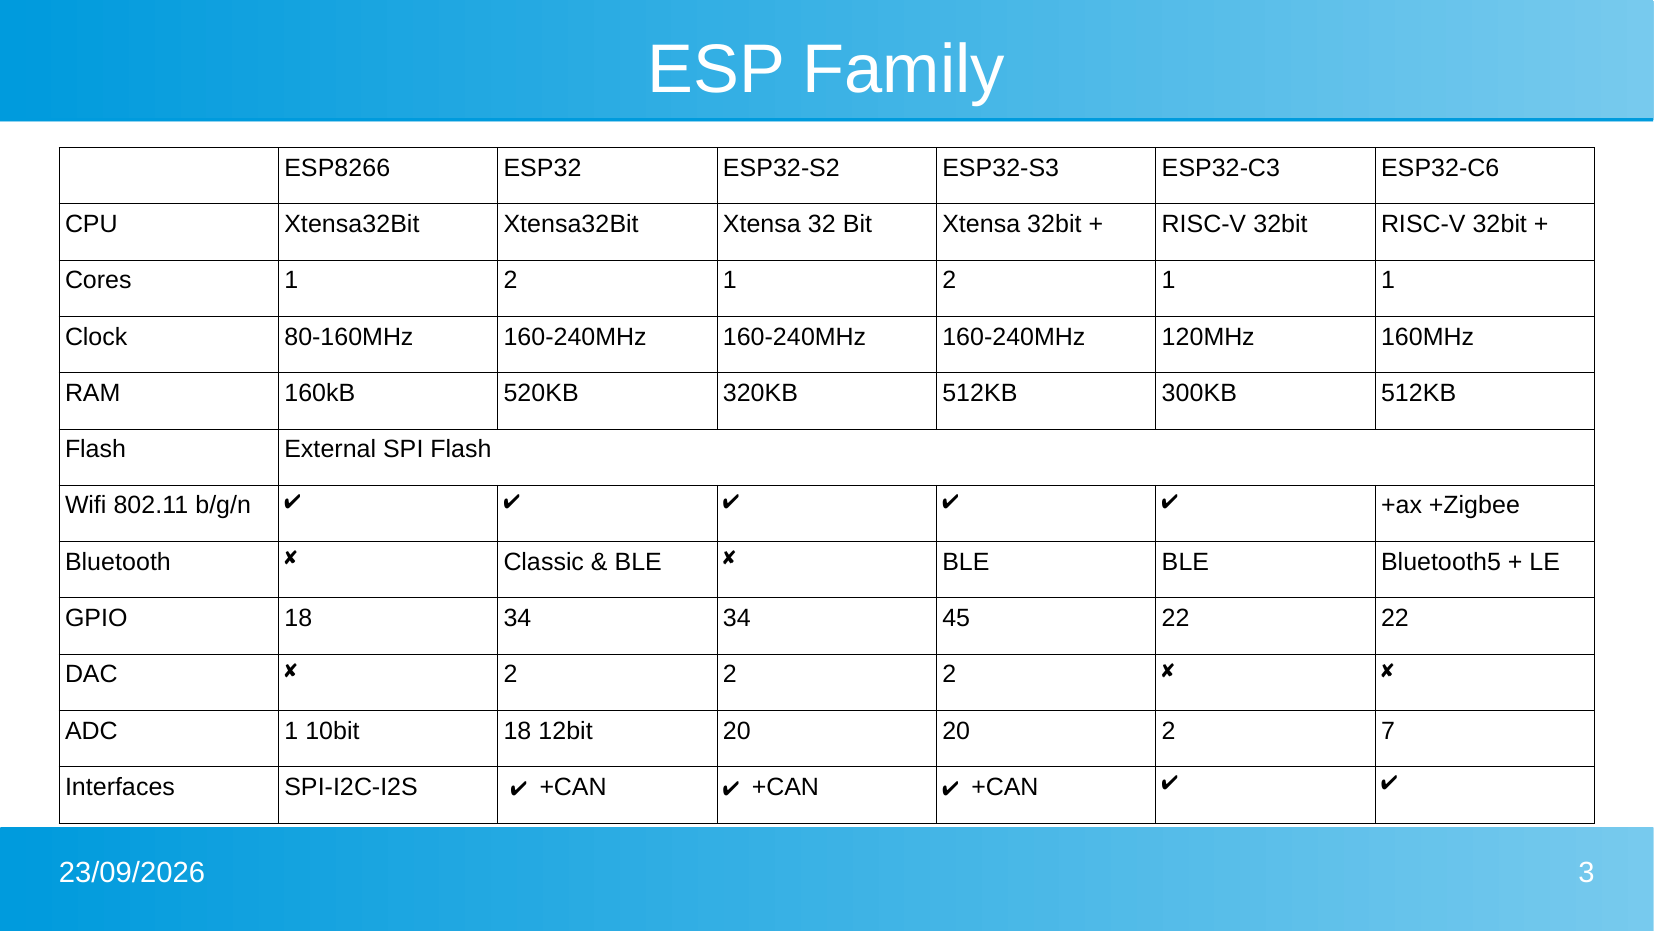

# ESP Family
| | ESP8266 | ESP32 | ESP32-S2 | ESP32-S3 | ESP32-C3 | ESP32-C6 |
| --- | --- | --- | --- | --- | --- | --- |
| CPU | Xtensa32Bit | Xtensa32Bit | Xtensa 32 Bit | Xtensa 32bit + | RISC-V 32bit | RISC-V 32bit + |
| Cores | 1 | 2 | 1 | 2 | 1 | 1 |
| Clock | 80-160MHz | 160-240MHz | 160-240MHz | 160-240MHz | 120MHz | 160MHz |
| RAM | 160kB | 520KB | 320KB | 512KB | 300KB | 512KB |
| Flash | External SPI Flash | | | | | |
| Wifi 802.11 b/g/n | ✔ | ✔ | ✔ | ✔ | ✔ | +ax +Zigbee |
| Bluetooth | ✘ | Classic & BLE | ✘ | BLE | BLE | Bluetooth5 + LE |
| GPIO | 18 | 34 | 34 | 45 | 22 | 22 |
| DAC | ✘ | 2 | 2 | 2 | ✘ | ✘ |
| ADC | 1 10bit | 18 12bit | 20 | 20 | 2 | 7 |
| Interfaces | SPI-I2C-I2S | ✔ +CAN | ✔ +CAN | ✔ +CAN | ✔ | ✔ |
3